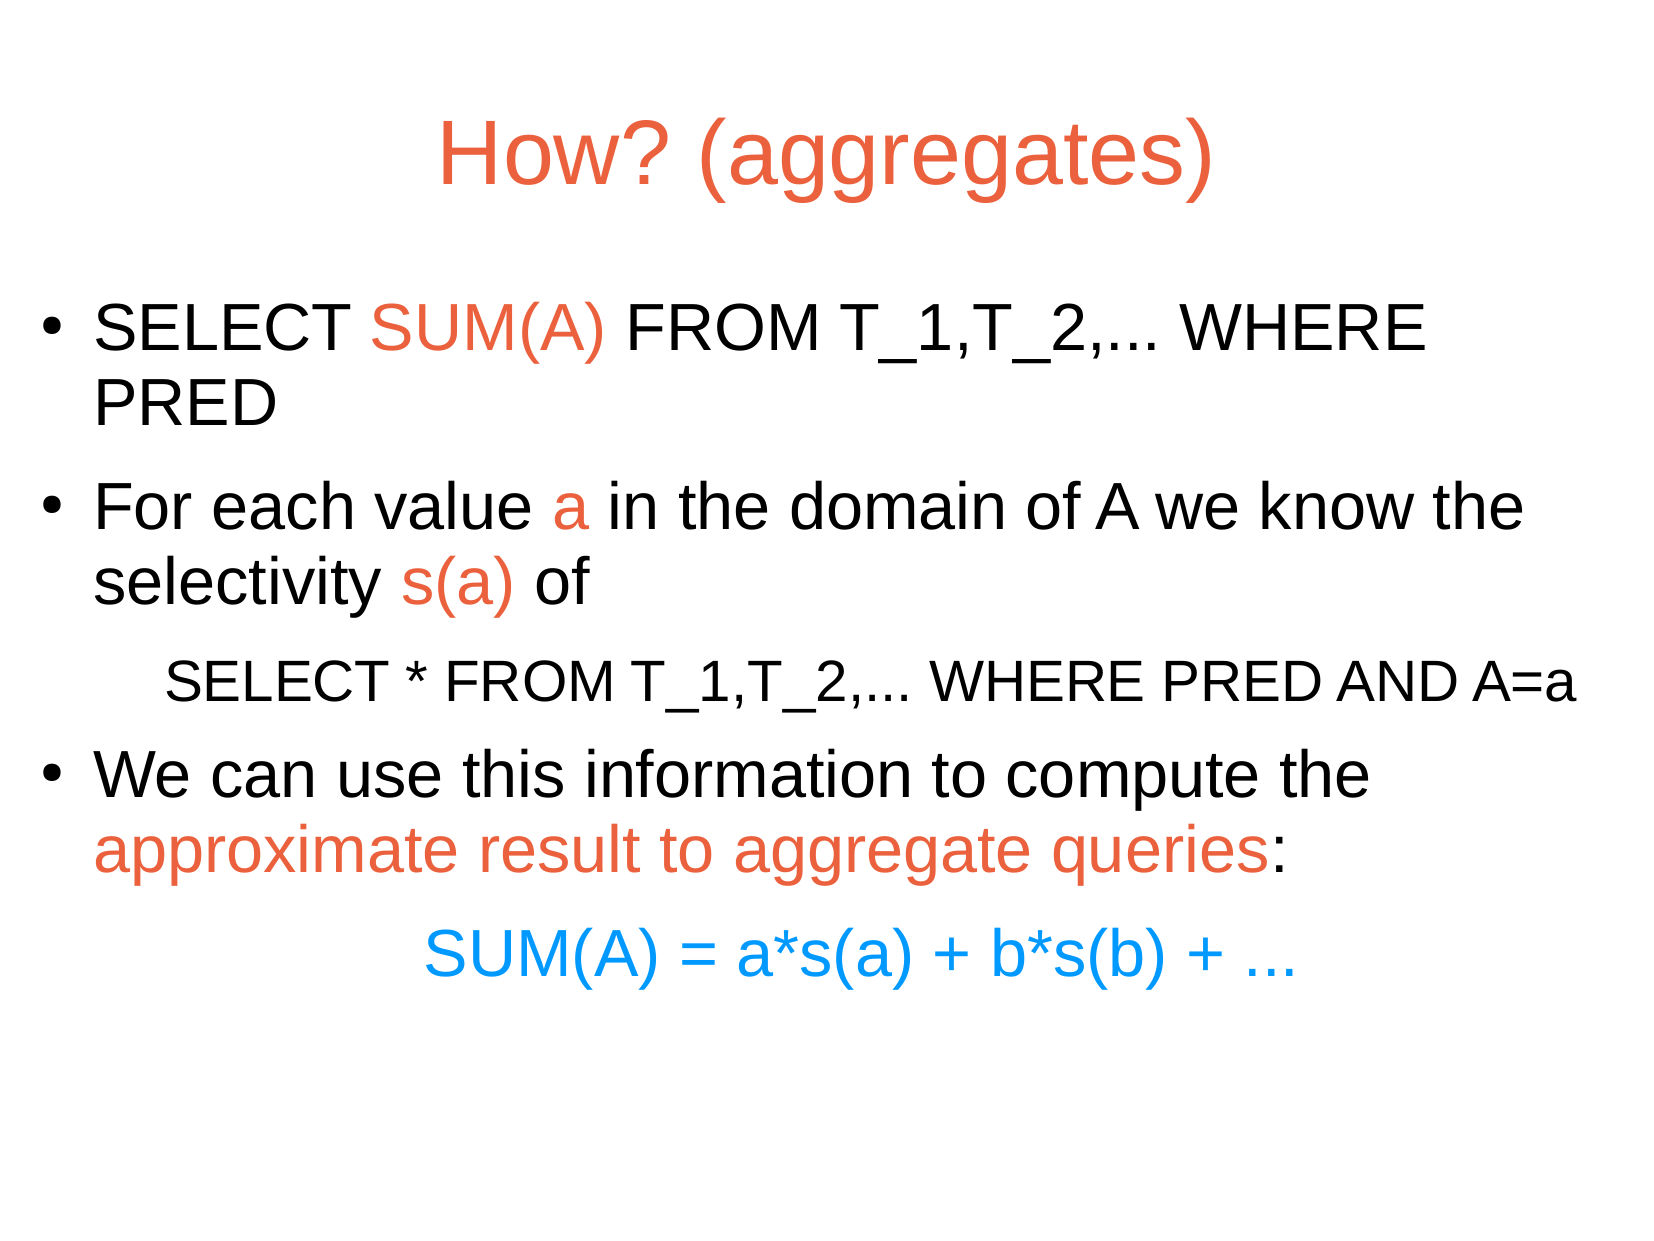

# How? (aggregates)
SELECT SUM(A) FROM T_1,T_2,... WHERE PRED
For each value a in the domain of A we know the selectivity s(a) of
SELECT * FROM T_1,T_2,... WHERE PRED AND A=a
We can use this information to compute the approximate result to aggregate queries:
SUM(A) = a*s(a) + b*s(b) + ...